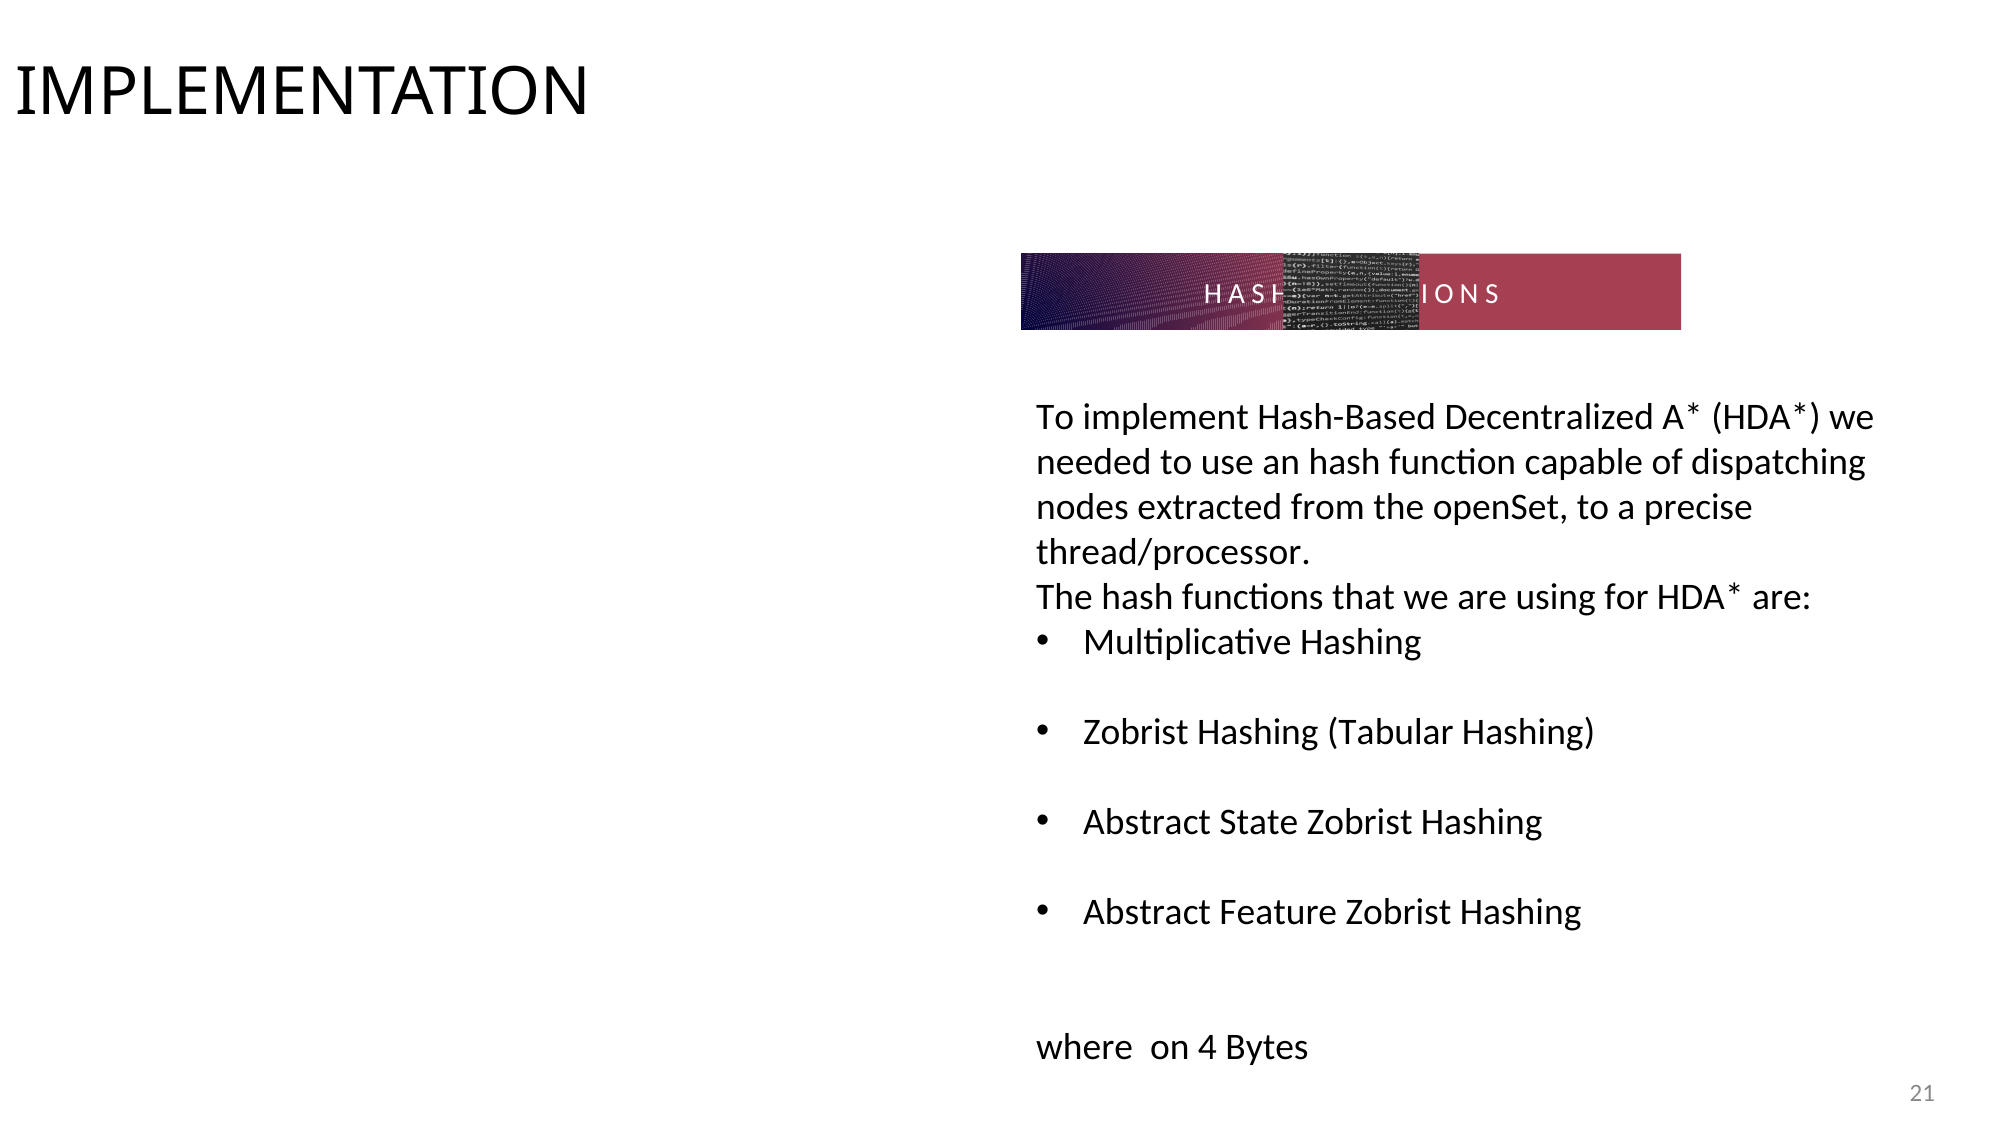

# implementation
HASH FUNCTIONS
To implement Hash-Based Decentralized A* (HDA*) we needed to use an hash function capable of dispatching nodes extracted from the openSet, to a precise thread/processor.
The hash functions that we are using for HDA* are:
Multiplicative Hashing
Zobrist Hashing (Tabular Hashing)
Abstract State Zobrist Hashing
Abstract Feature Zobrist Hashing
where on 4 Bytes